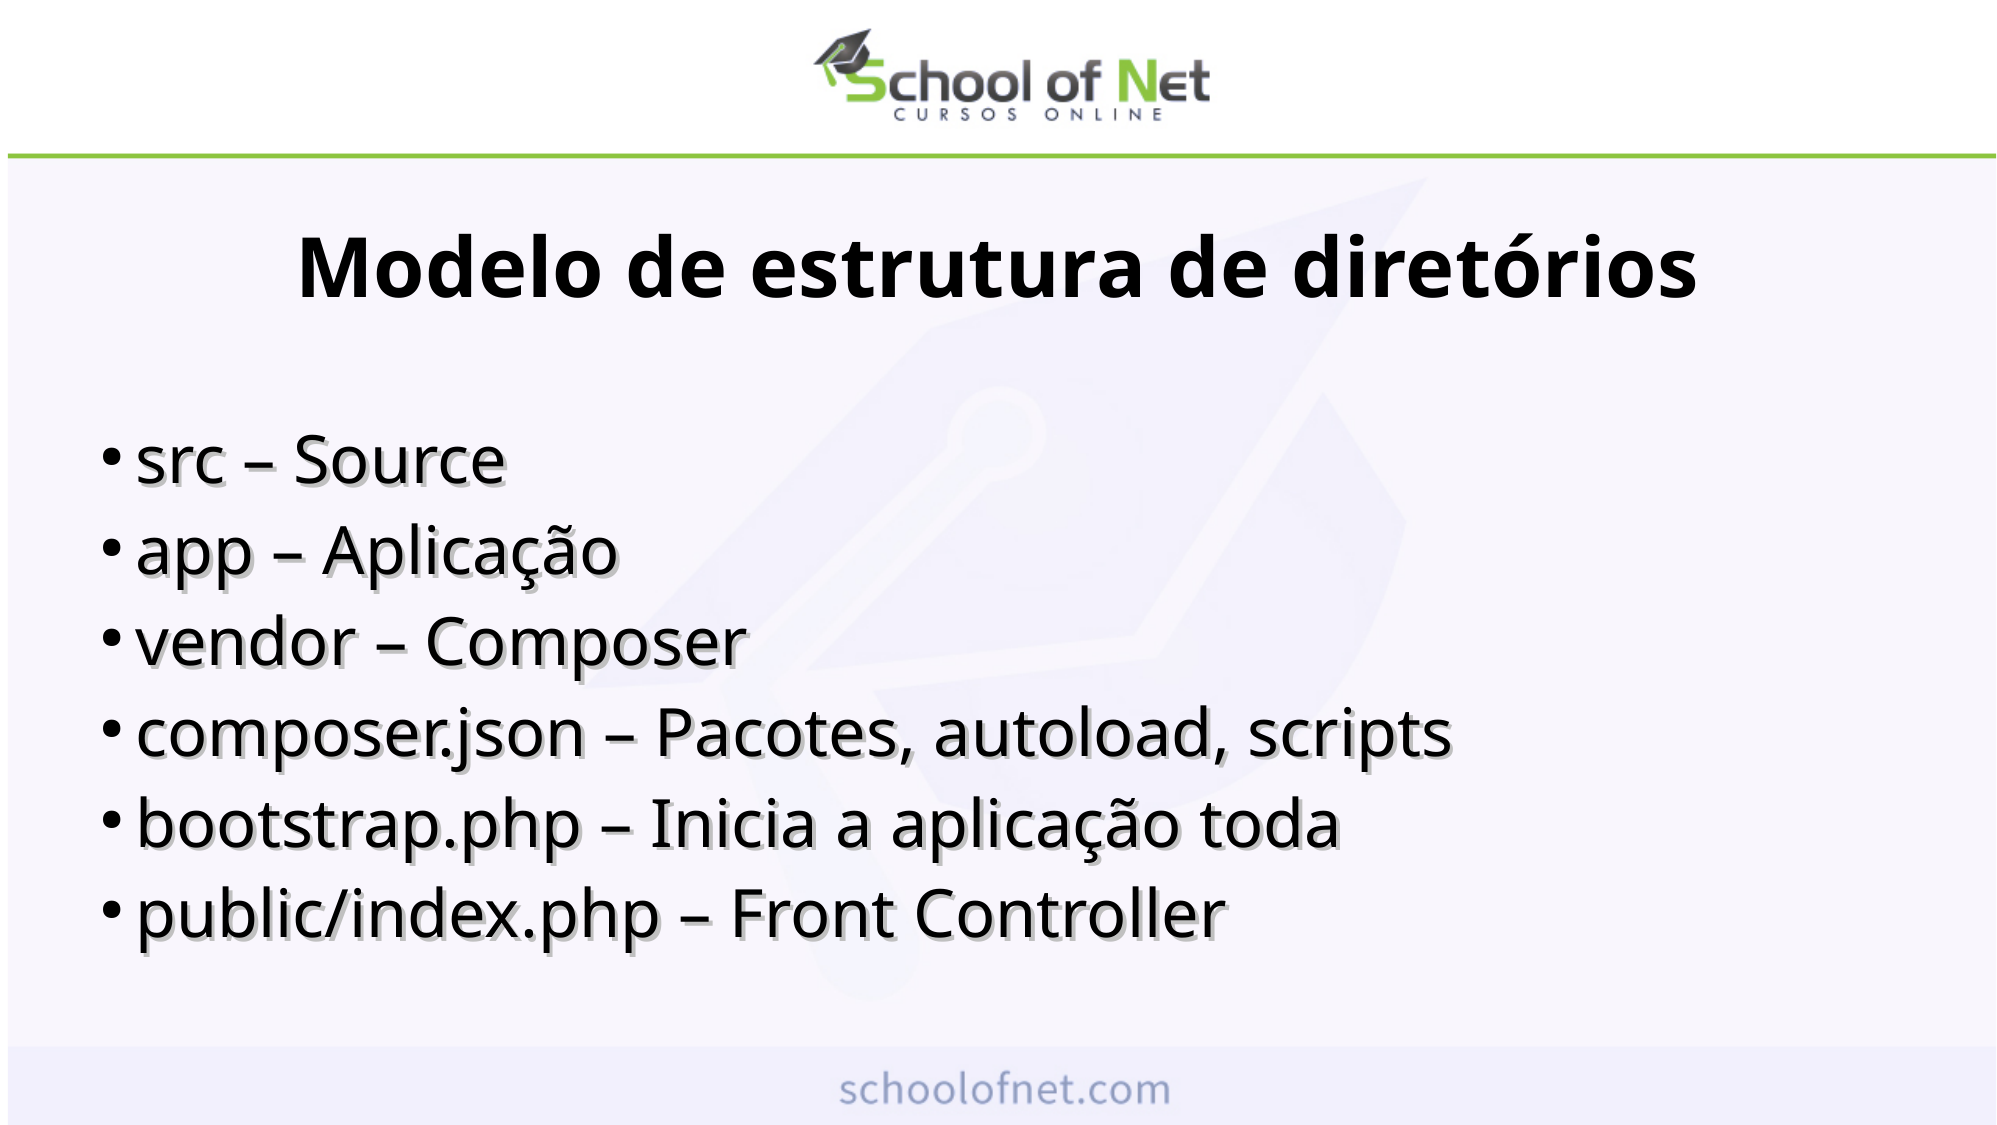

# Modelo de estrutura de diretórios
src – Source
app – Aplicação
vendor – Composer
composer.json – Pacotes, autoload, scripts
bootstrap.php – Inicia a aplicação toda
public/index.php – Front Controller